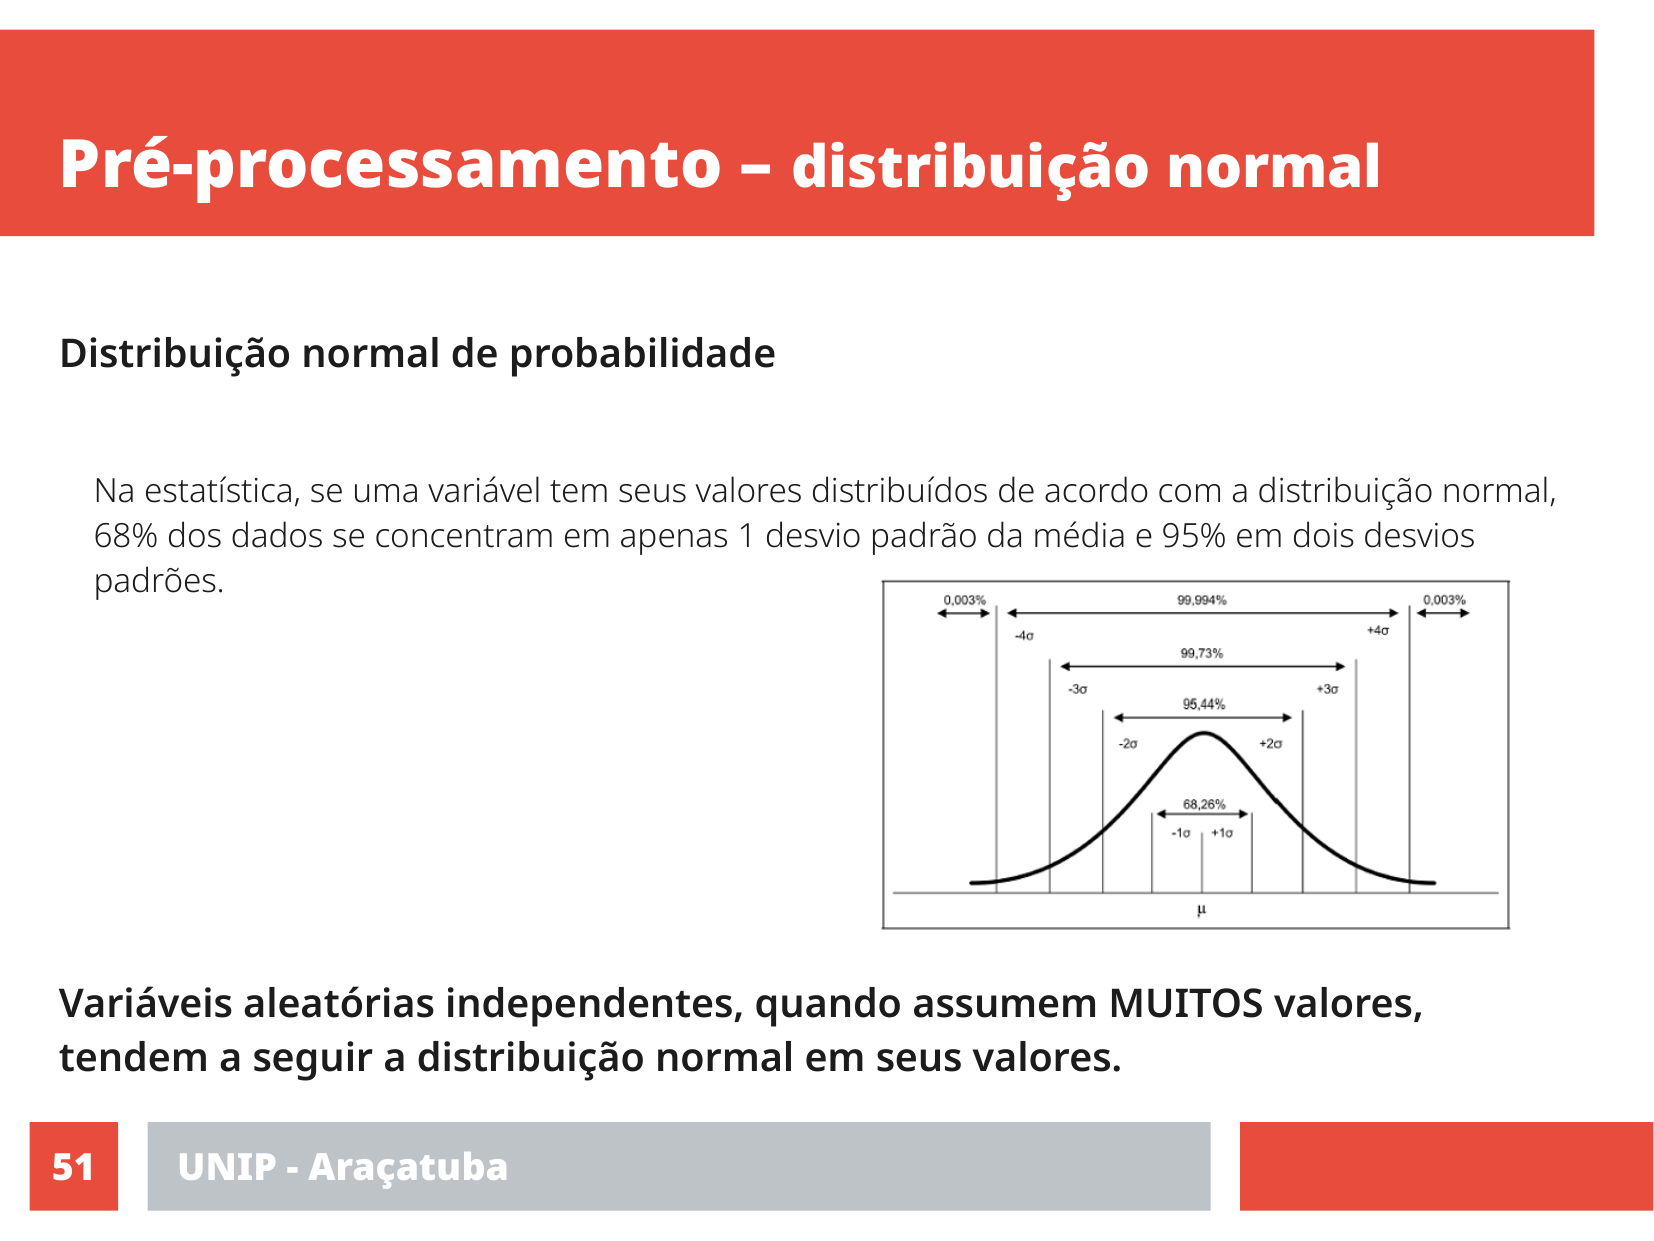

# Pré-processamento – distribuição normal
Distribuição normal de probabilidade
Na estatística, se uma variável tem seus valores distribuídos de acordo com a distribuição normal, 68% dos dados se concentram em apenas 1 desvio padrão da média e 95% em dois desvios padrões.
Variáveis aleatórias independentes, quando assumem MUITOS valores, tendem a seguir a distribuição normal em seus valores.
51
UNIP - Araçatuba